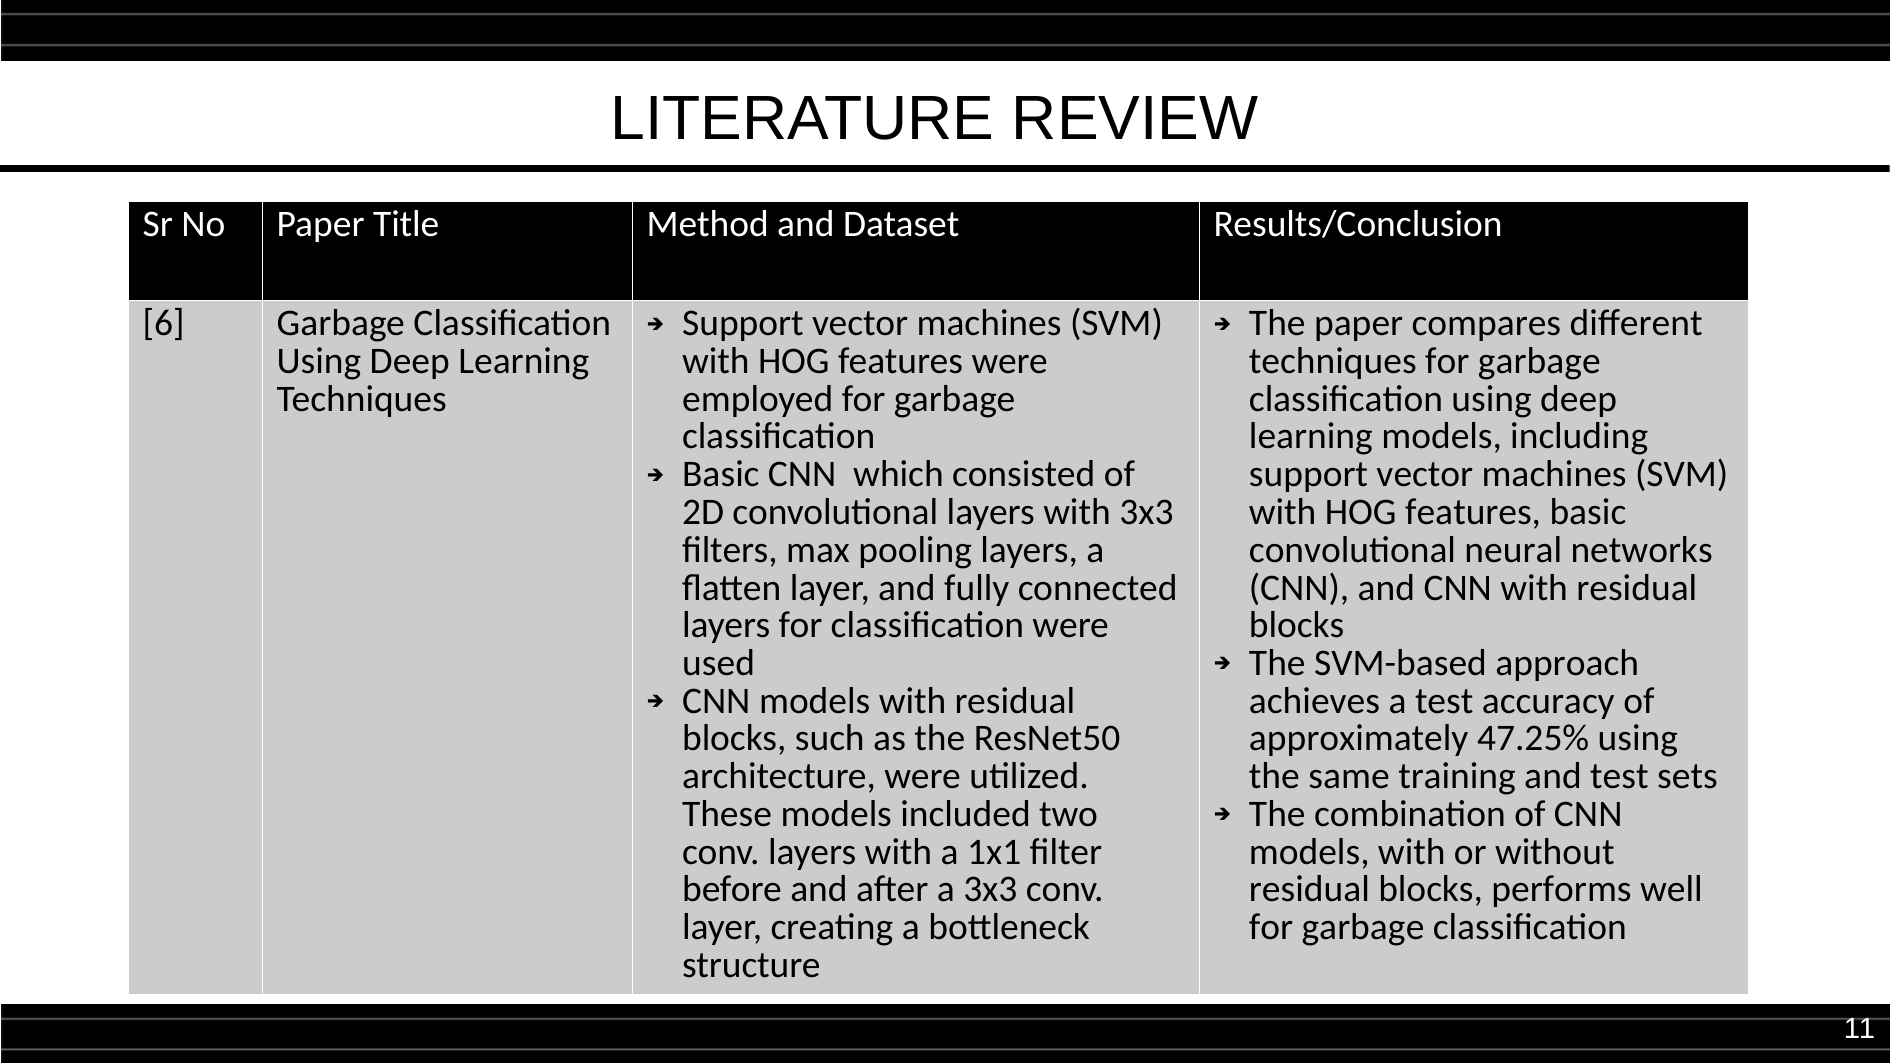

# LITERATURE REVIEW
| Sr No | Paper Title | Method and Dataset | Results/Conclusion |
| --- | --- | --- | --- |
| [6] | Garbage Classification Using Deep Learning Techniques | Support vector machines (SVM) with HOG features were employed for garbage classification Basic CNN which consisted of 2D convolutional layers with 3x3 filters, max pooling layers, a flatten layer, and fully connected layers for classification were used CNN models with residual blocks, such as the ResNet50 architecture, were utilized. These models included two conv. layers with a 1x1 filter before and after a 3x3 conv. layer, creating a bottleneck structure | The paper compares different techniques for garbage classification using deep learning models, including support vector machines (SVM) with HOG features, basic convolutional neural networks (CNN), and CNN with residual blocks The SVM-based approach achieves a test accuracy of approximately 47.25% using the same training and test sets The combination of CNN models, with or without residual blocks, performs well for garbage classification |